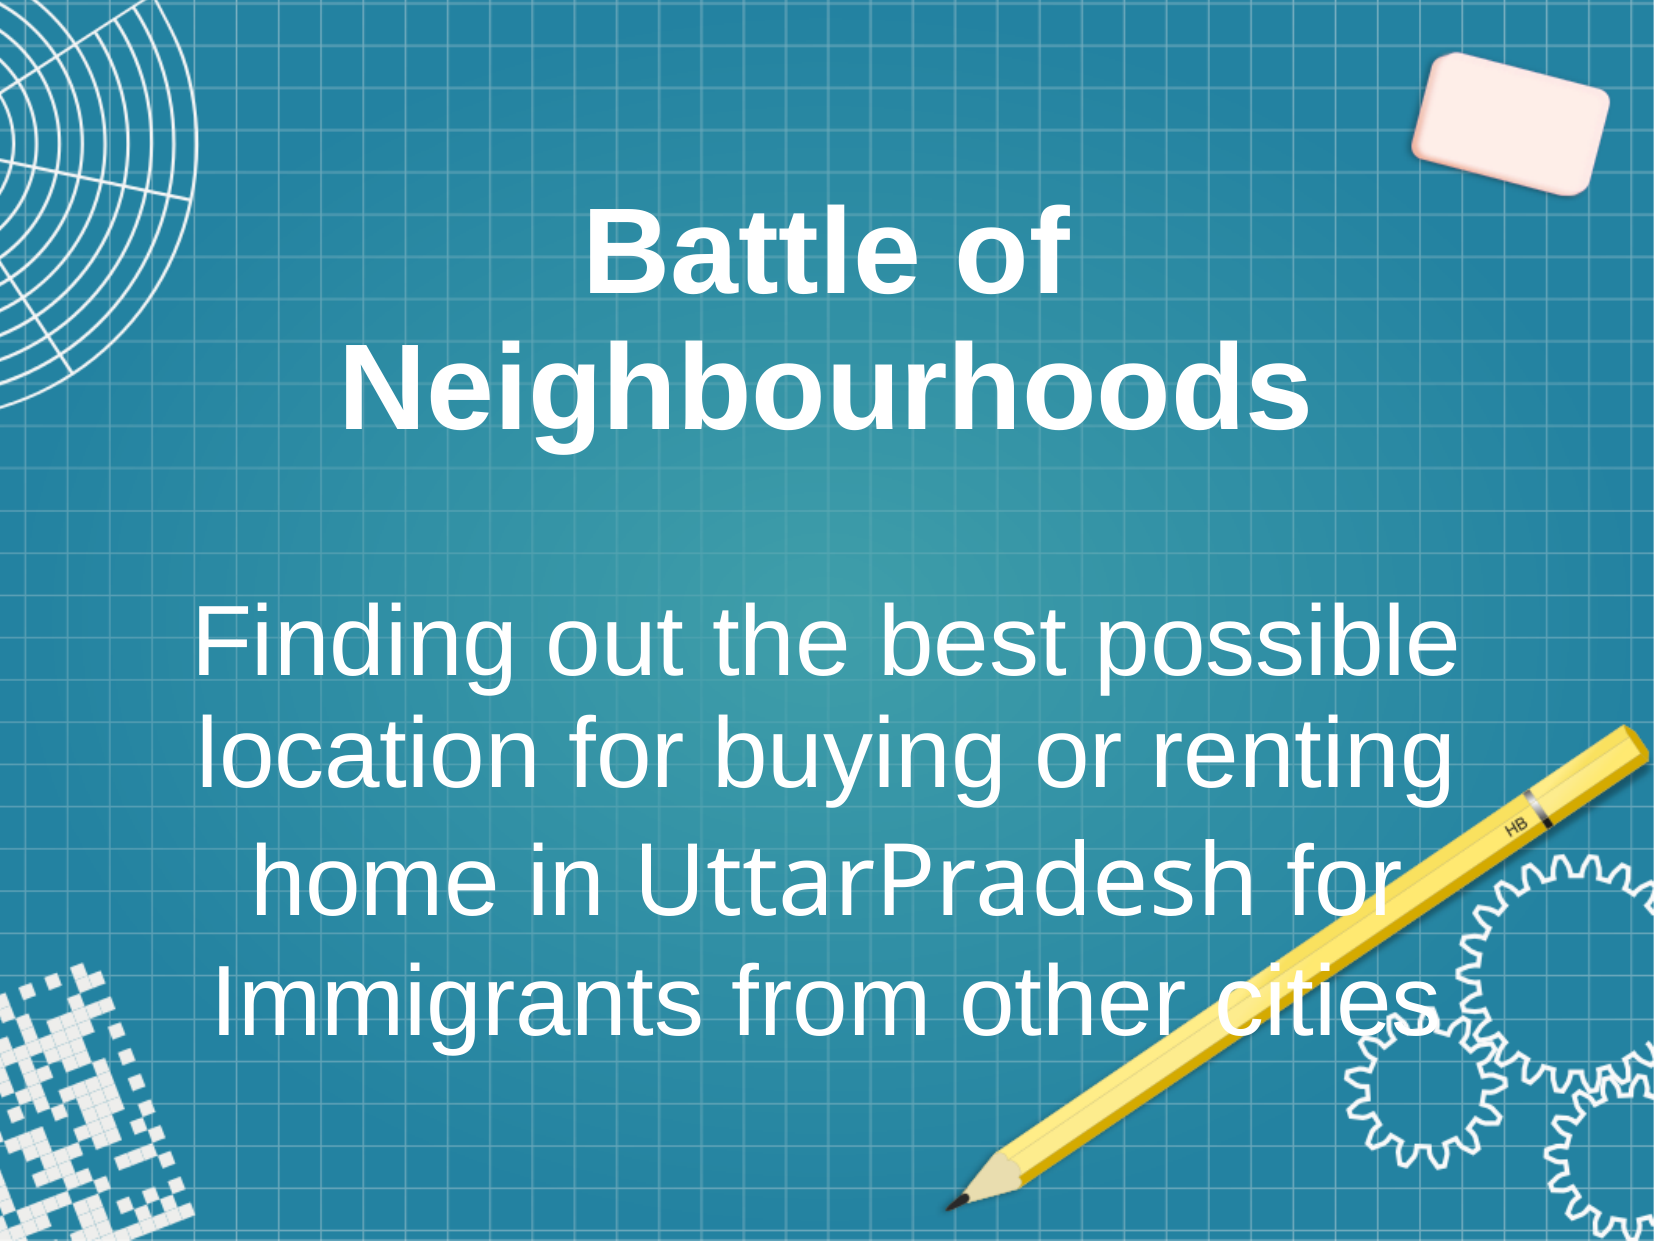

# Battle of Neighbourhoods
Finding out the best possible location for buying or renting home in UttarPradesh for Immigrants from other cities